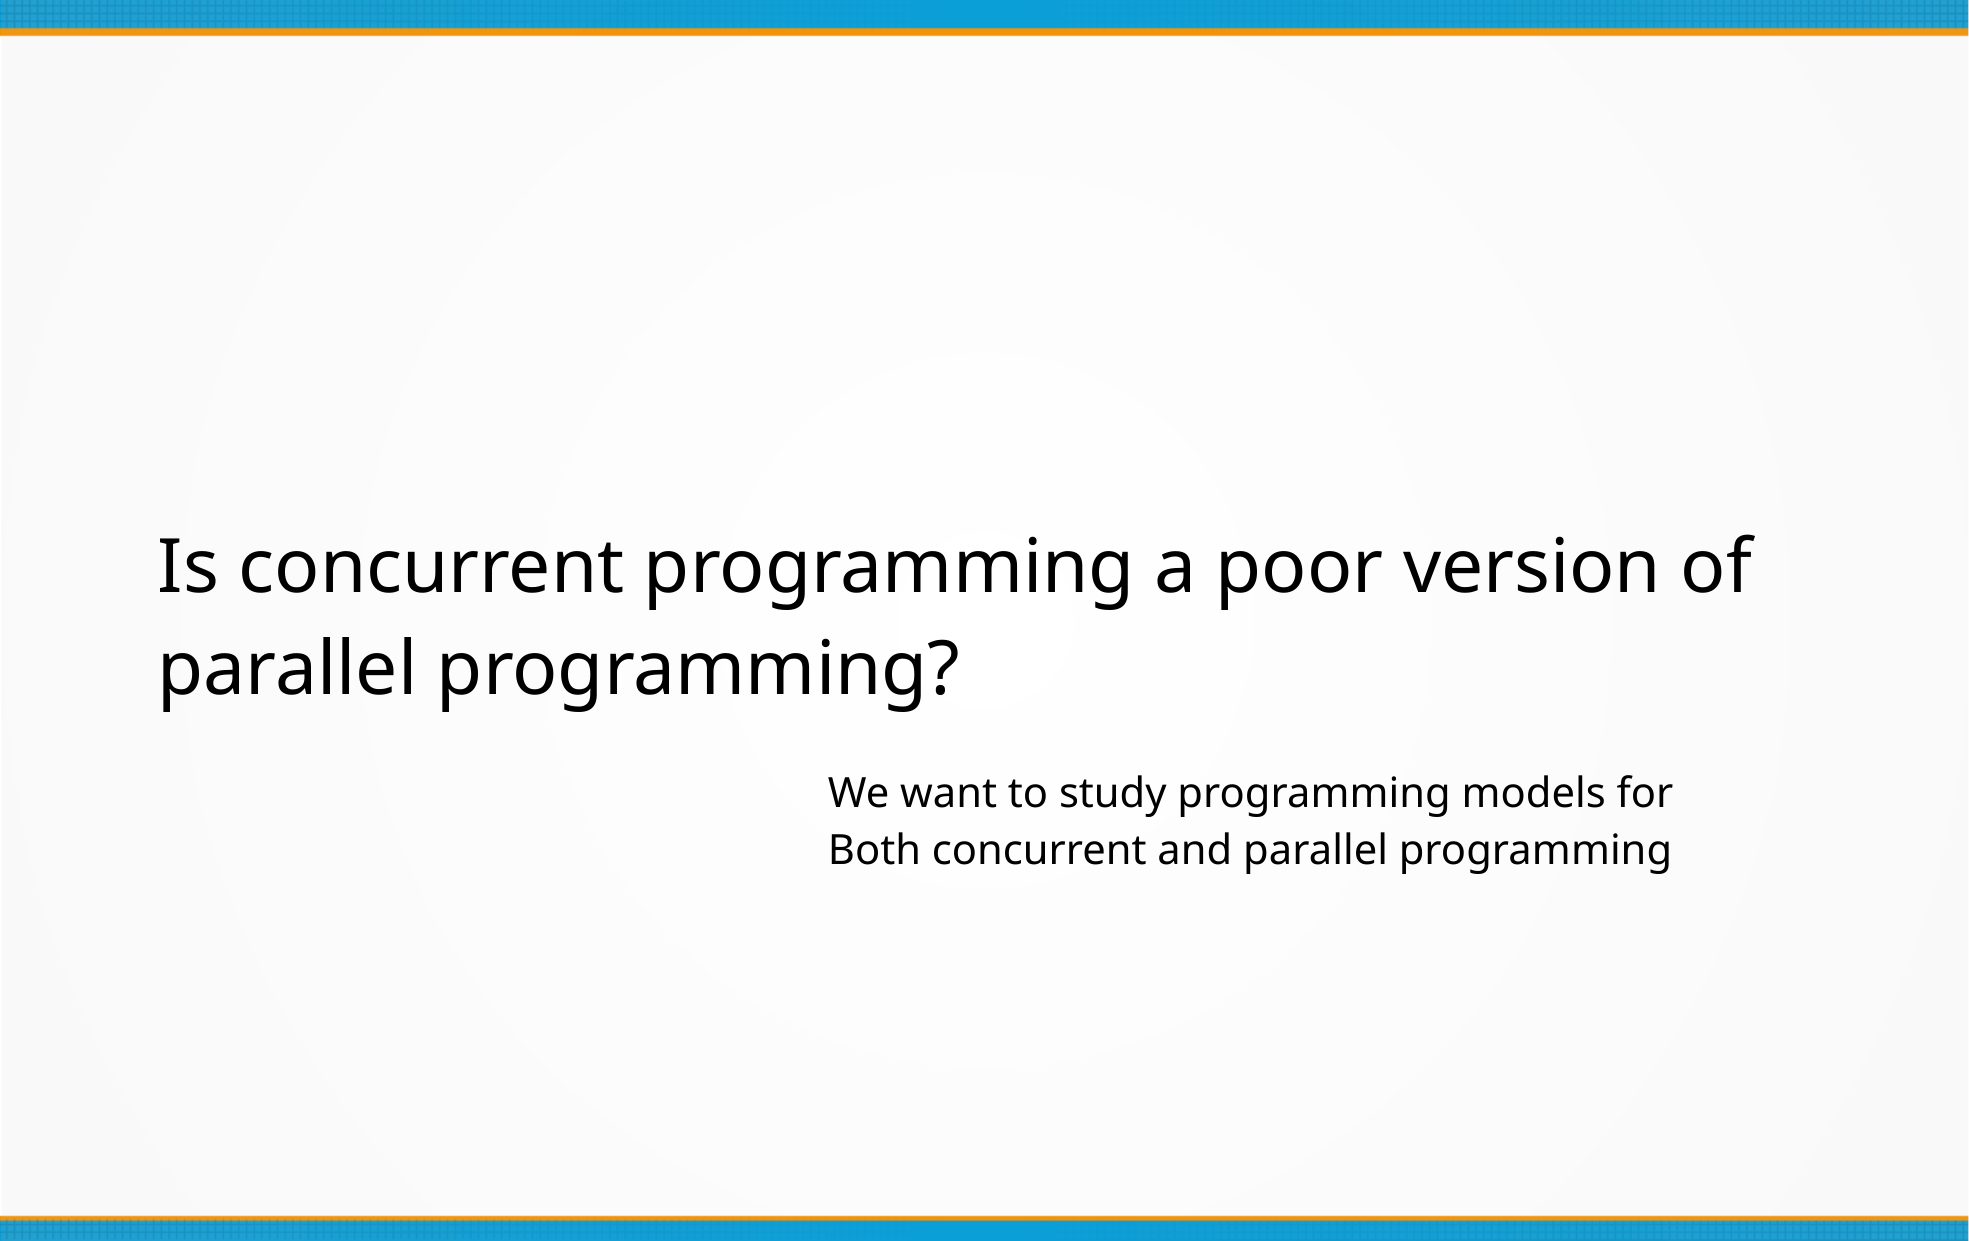

Is concurrent programming a poor version of
parallel programming?
We want to study programming models for
Both concurrent and parallel programming